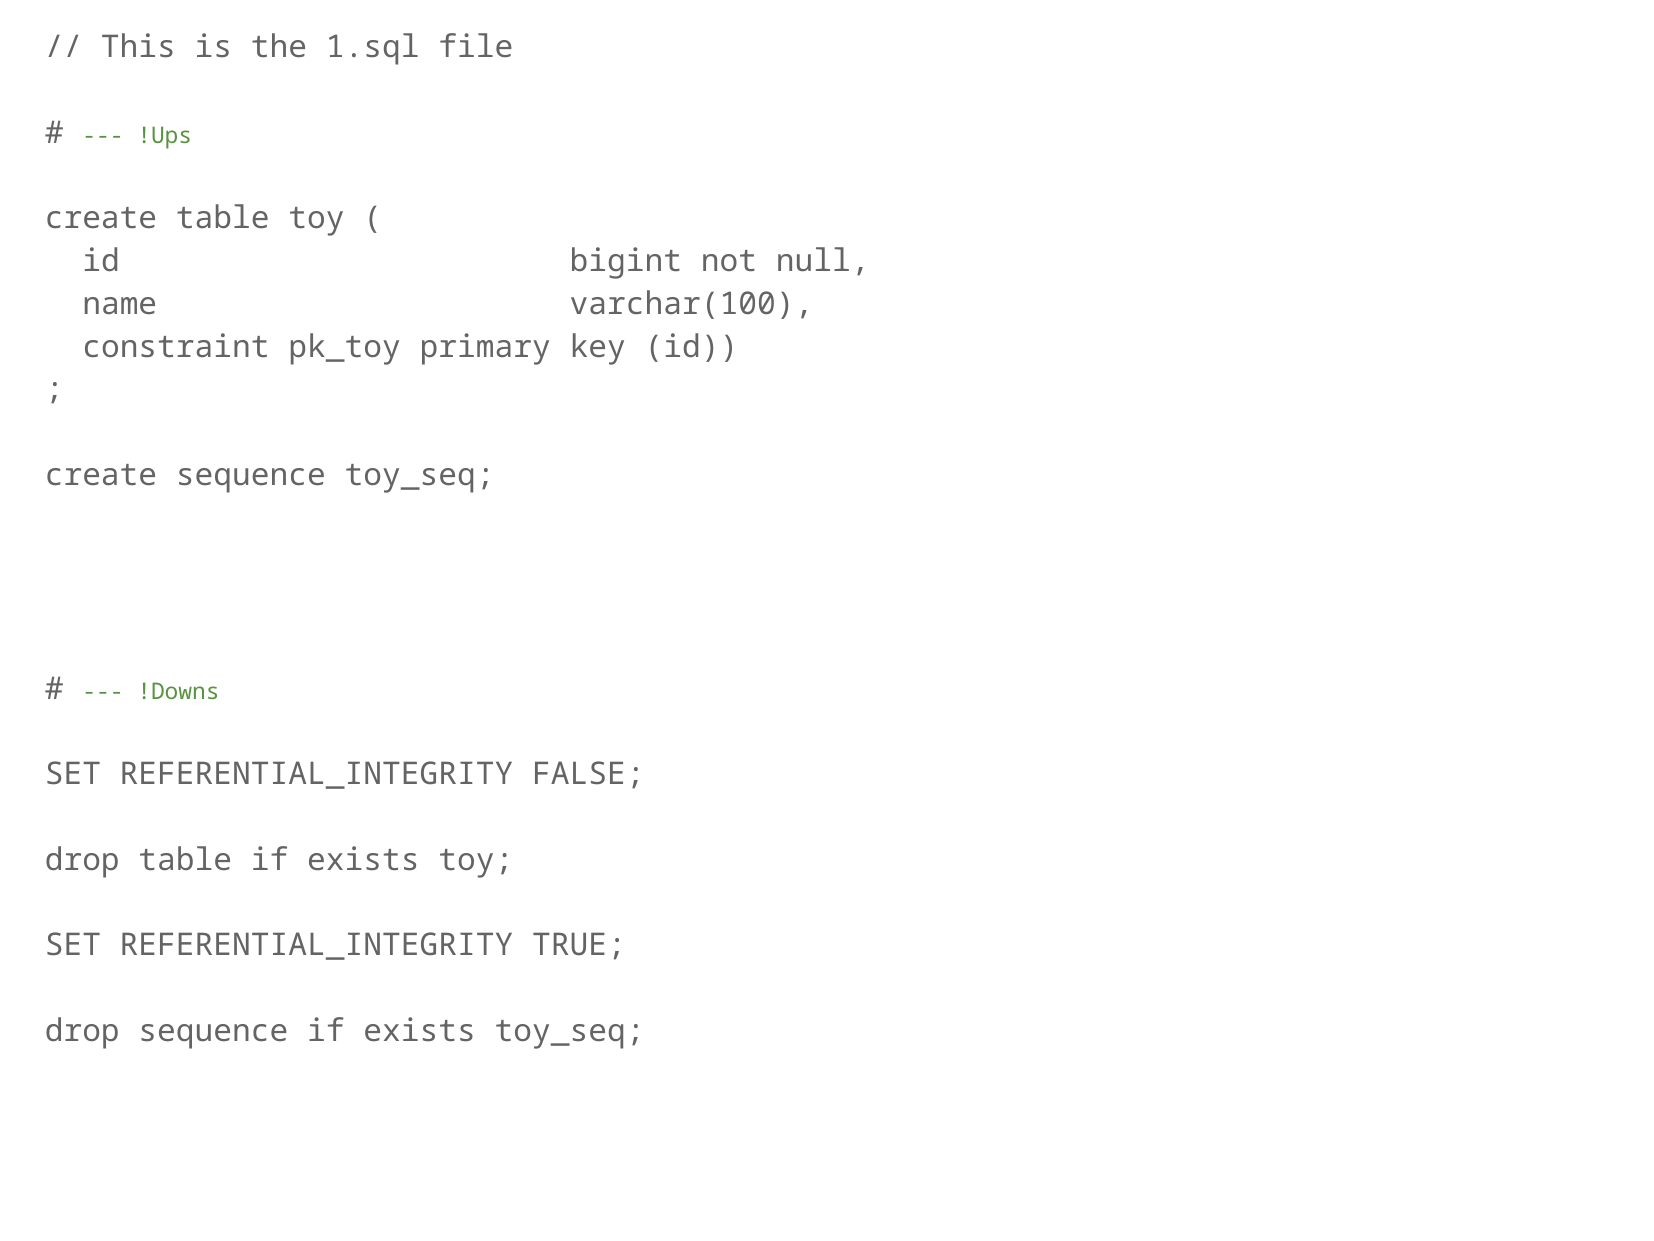

// This is the 1.sql file
# --- !Ups
create table toy (
 id bigint not null,
 name varchar(100),
 constraint pk_toy primary key (id))
;
create sequence toy_seq;
# --- !Downs
SET REFERENTIAL_INTEGRITY FALSE;
drop table if exists toy;
SET REFERENTIAL_INTEGRITY TRUE;
drop sequence if exists toy_seq;
#